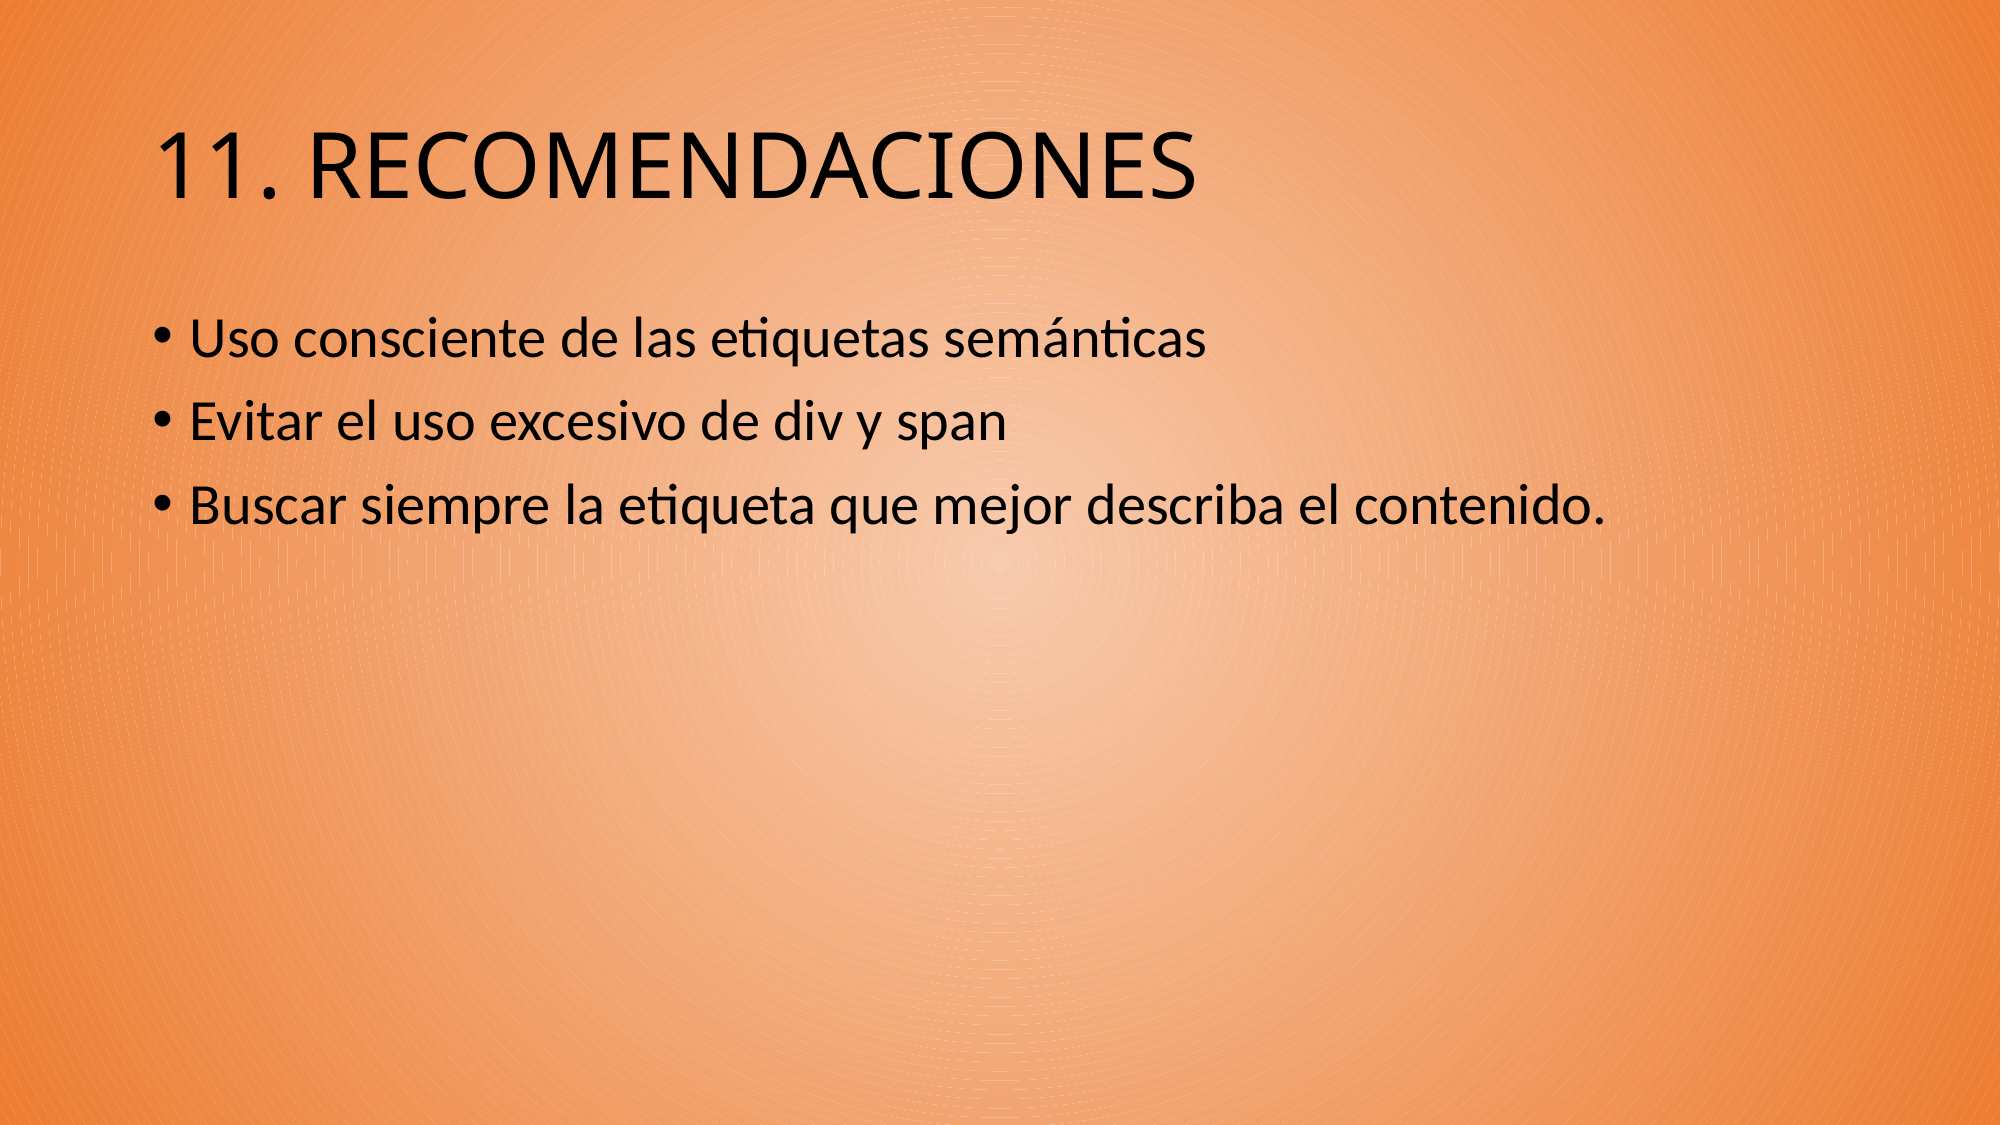

# 11. RECOMENDACIONES
Uso consciente de las etiquetas semánticas
Evitar el uso excesivo de div y span
Buscar siempre la etiqueta que mejor describa el contenido.